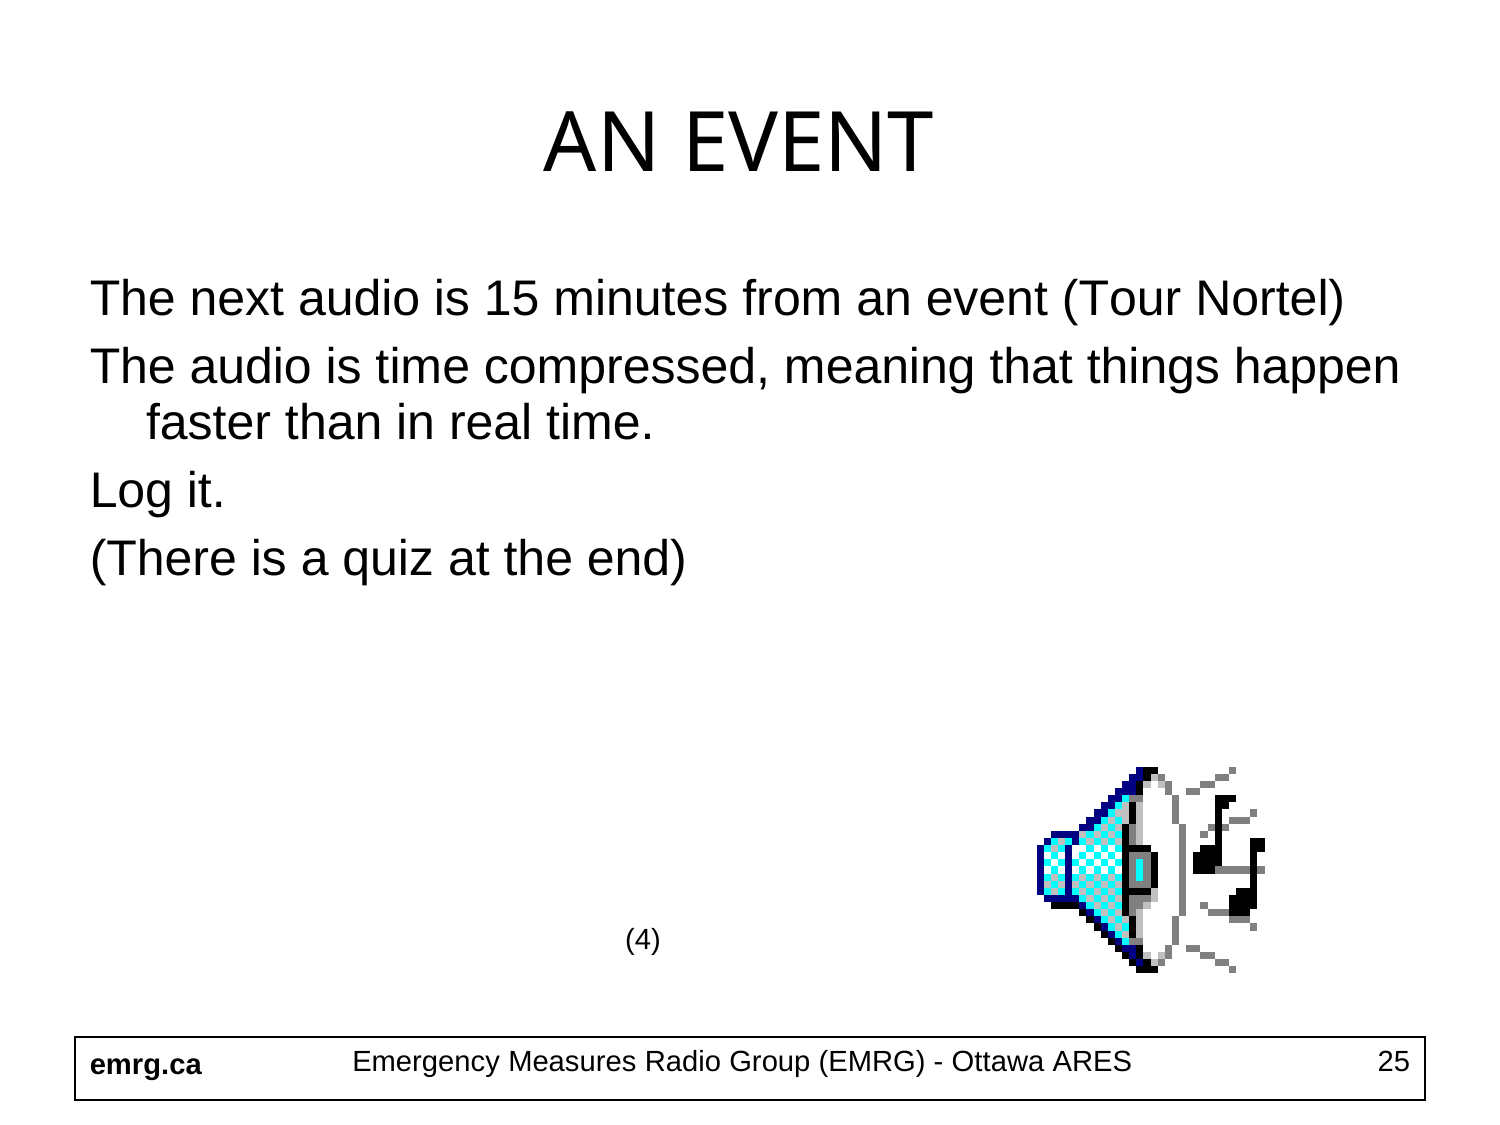

# AN EVENT
The next audio is 15 minutes from an event (Tour Nortel)
The audio is time compressed, meaning that things happen faster than in real time.
Log it.
(There is a quiz at the end)
(4)
Emergency Measures Radio Group (EMRG) - Ottawa ARES
25